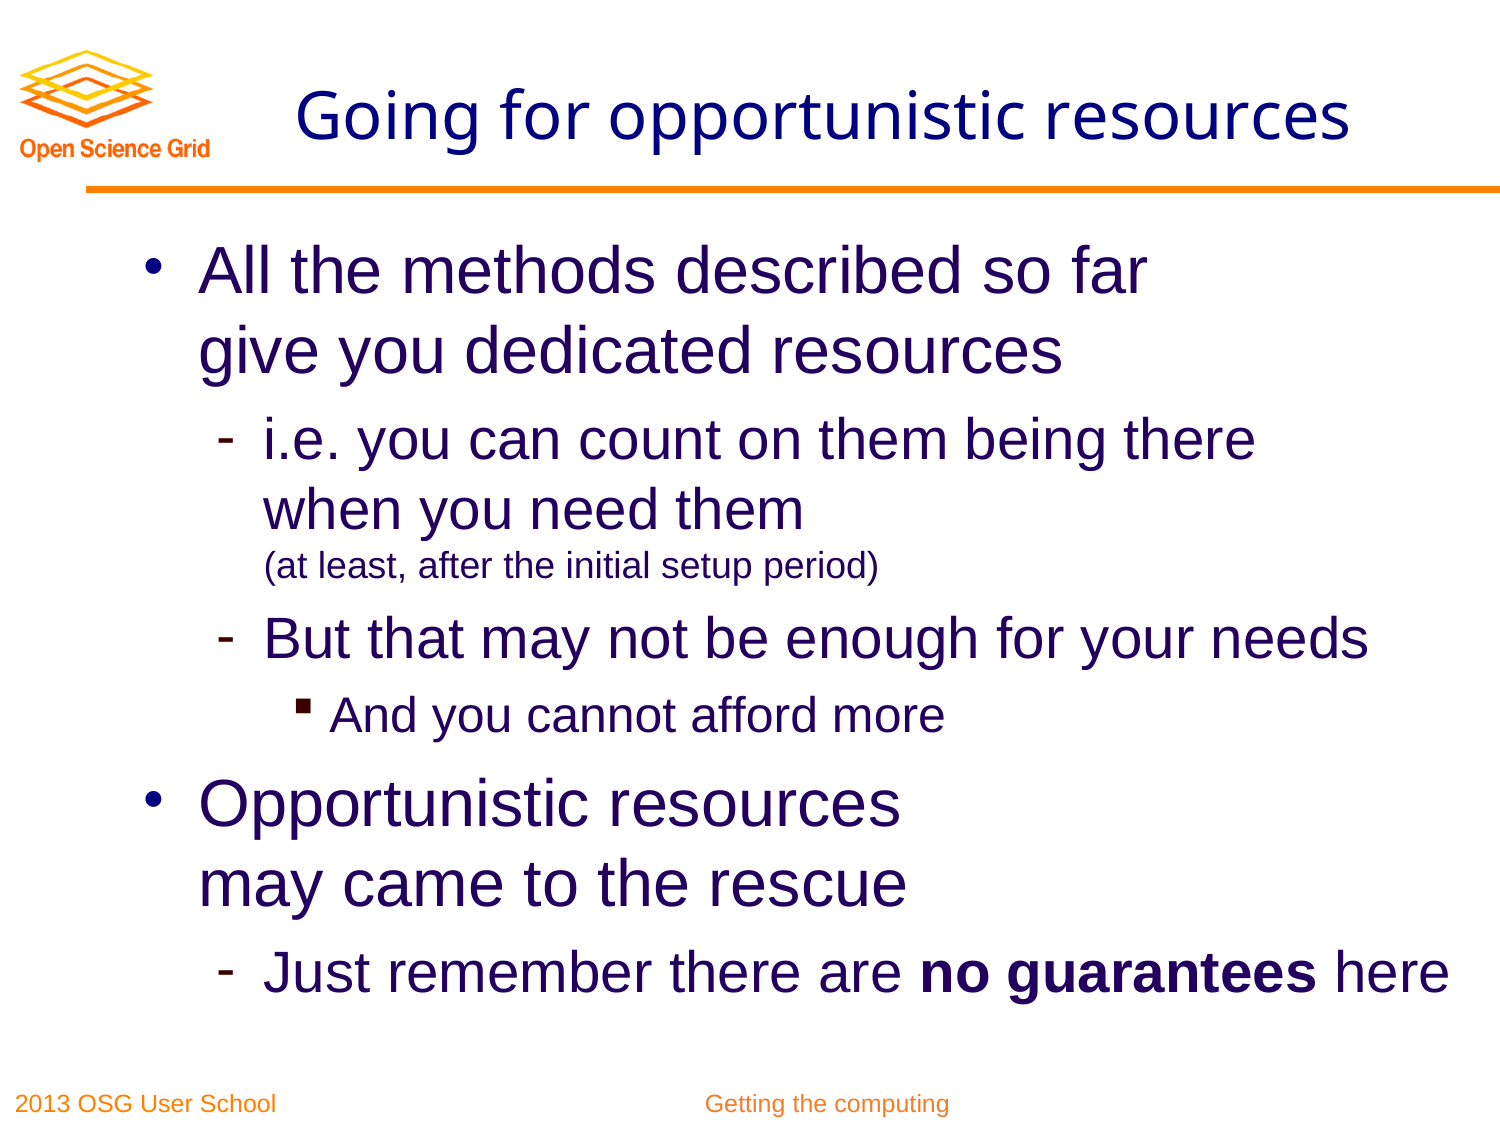

# Going for opportunistic resources
All the methods described so far
give you dedicated resources
i.e. you can count on them being there
when you need them
(at least, after the initial setup period)
But that may not be enough for your needs
And you cannot afford more
Opportunistic resources
may came to the rescue
Just remember there are no guarantees here